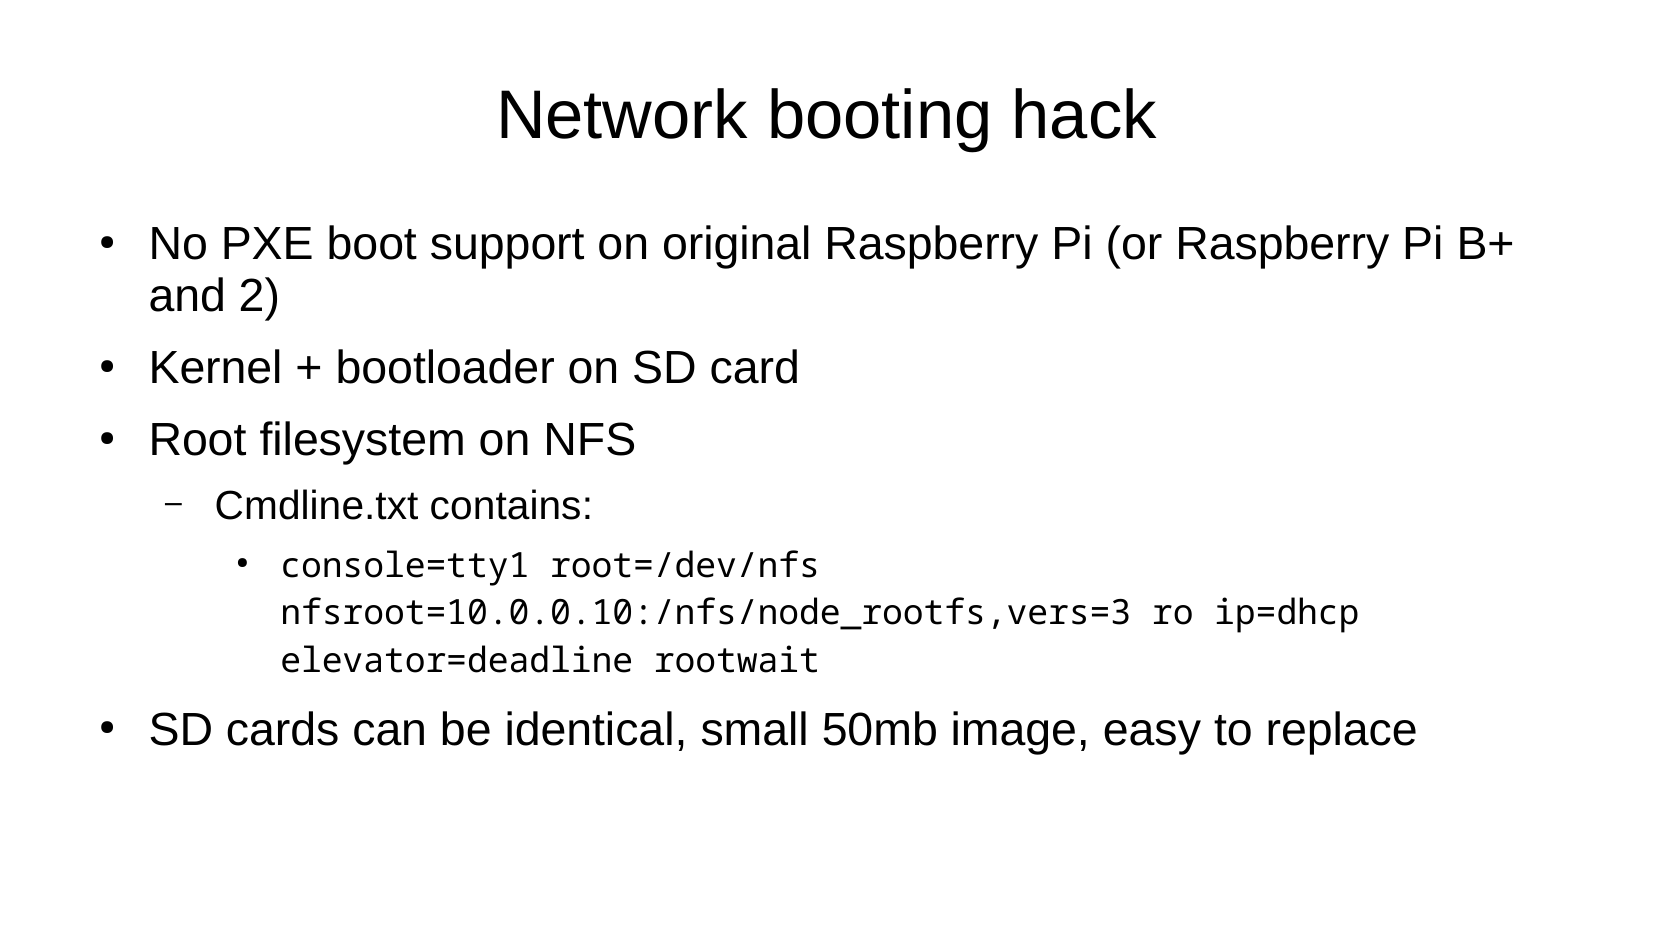

# Network booting hack
No PXE boot support on original Raspberry Pi (or Raspberry Pi B+ and 2)
Kernel + bootloader on SD card
Root filesystem on NFS
Cmdline.txt contains:
console=tty1 root=/dev/nfs nfsroot=10.0.0.10:/nfs/node_rootfs,vers=3 ro ip=dhcp elevator=deadline rootwait
SD cards can be identical, small 50mb image, easy to replace